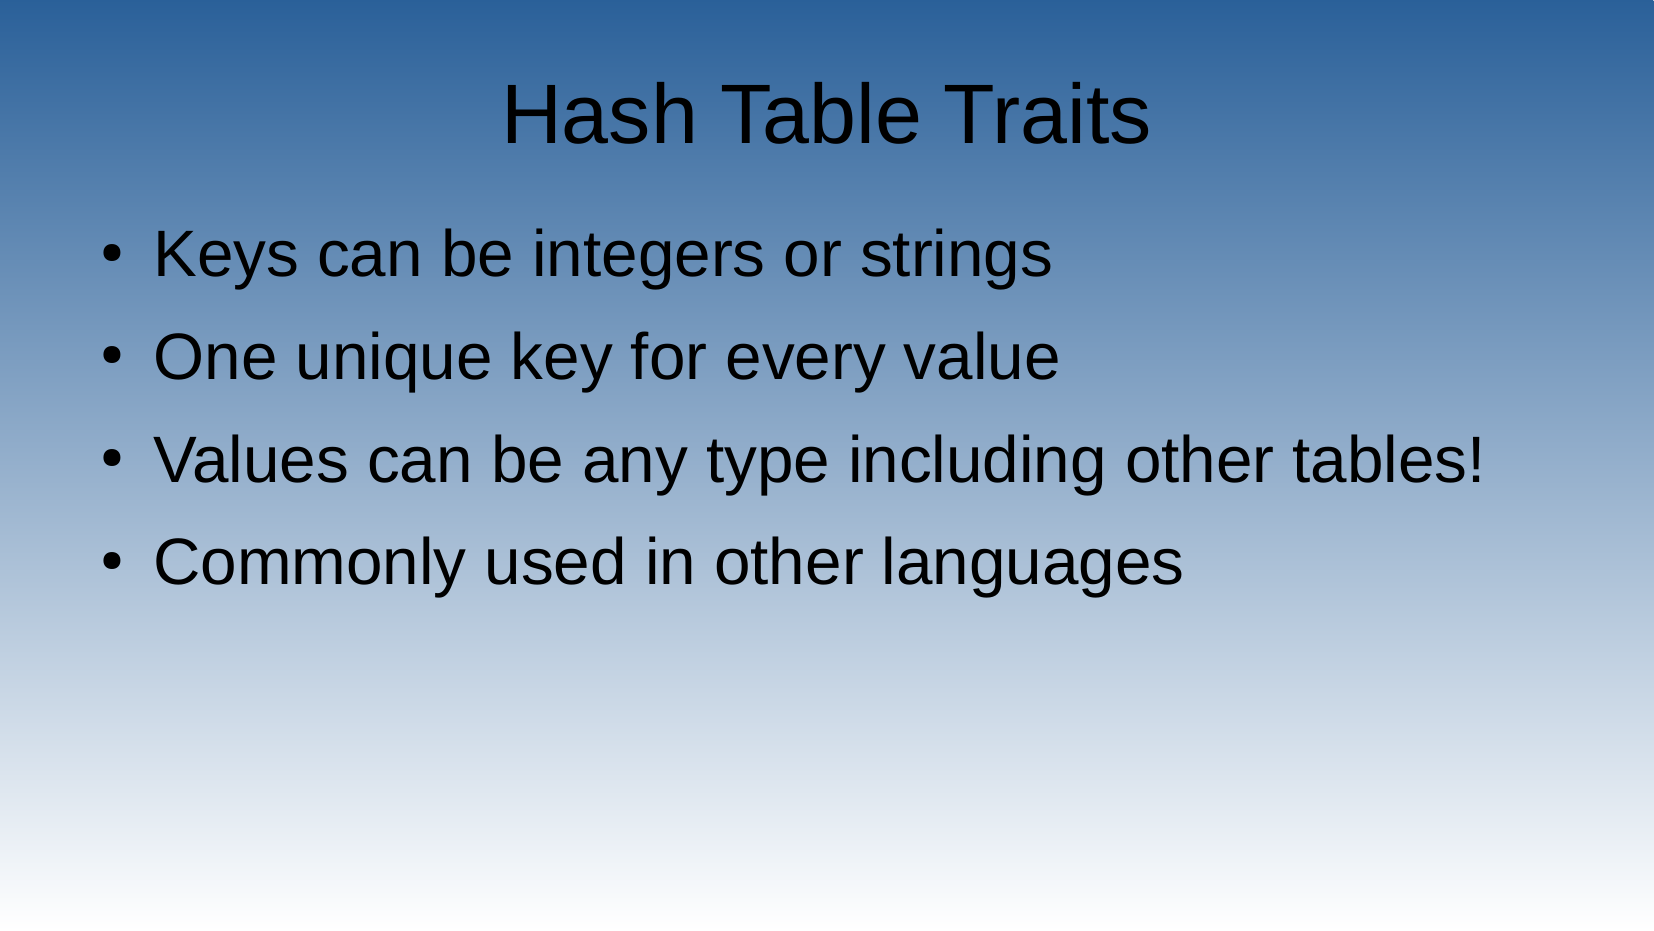

# Hash Table Traits
Keys can be integers or strings
One unique key for every value
Values can be any type including other tables!
Commonly used in other languages